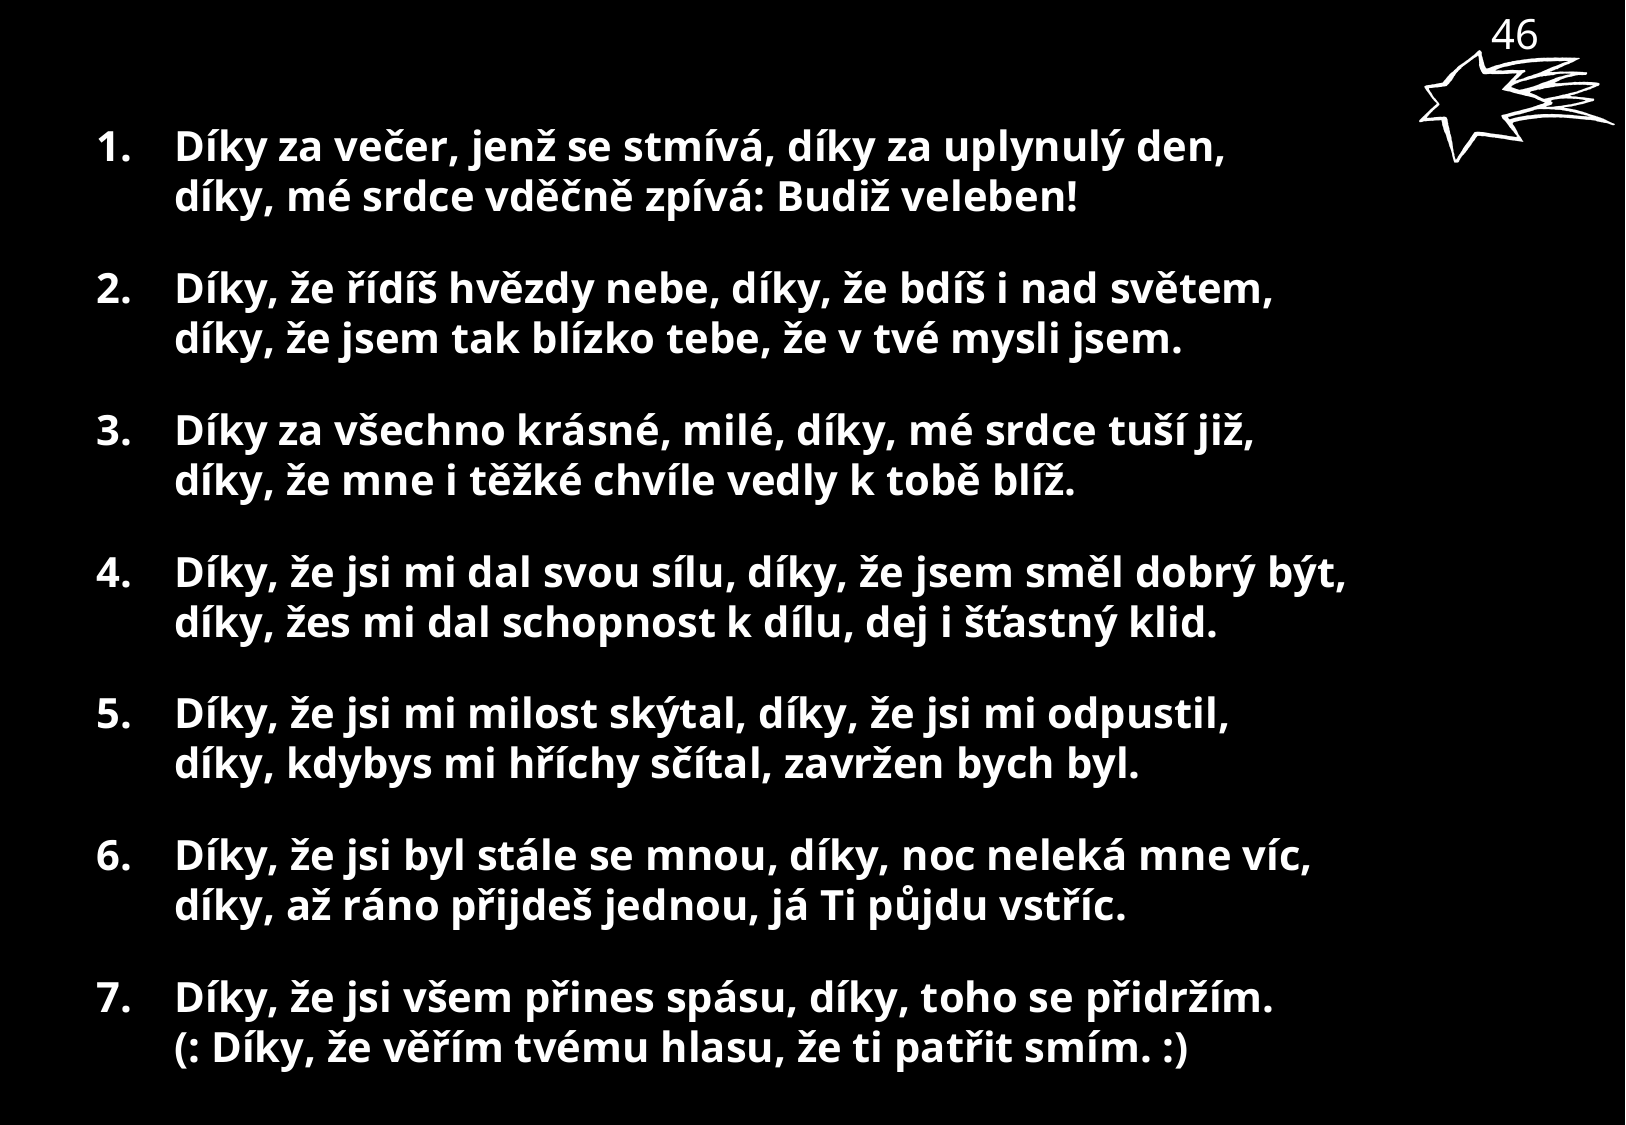

46
# 1. 	Díky za večer, jenž se stmívá, díky za uplynulý den, díky, mé srdce vděčně zpívá: Budiž veleben!
2.	Díky, že řídíš hvězdy nebe, díky, že bdíš i nad světem,
díky, že jsem tak blízko tebe, že v tvé mysli jsem.
3.	Díky za všechno krásné, milé, díky, mé srdce tuší již,
díky, že mne i těžké chvíle vedly k tobě blíž.
4. 	Díky, že jsi mi dal svou sílu, díky, že jsem směl dobrý být,
díky, žes mi dal schopnost k dílu, dej i šťastný klid.
5. 	Díky, že jsi mi milost skýtal, díky, že jsi mi odpustil,
díky, kdybys mi hříchy sčítal, zavržen bych byl.
6. 	Díky, že jsi byl stále se mnou, díky, noc neleká mne víc,
díky, až ráno přijdeš jednou, já Ti půjdu vstříc.
7. 	Díky, že jsi všem přines spásu, díky, toho se přidržím.
(: Díky, že věřím tvému hlasu, že ti patřit smím. :)